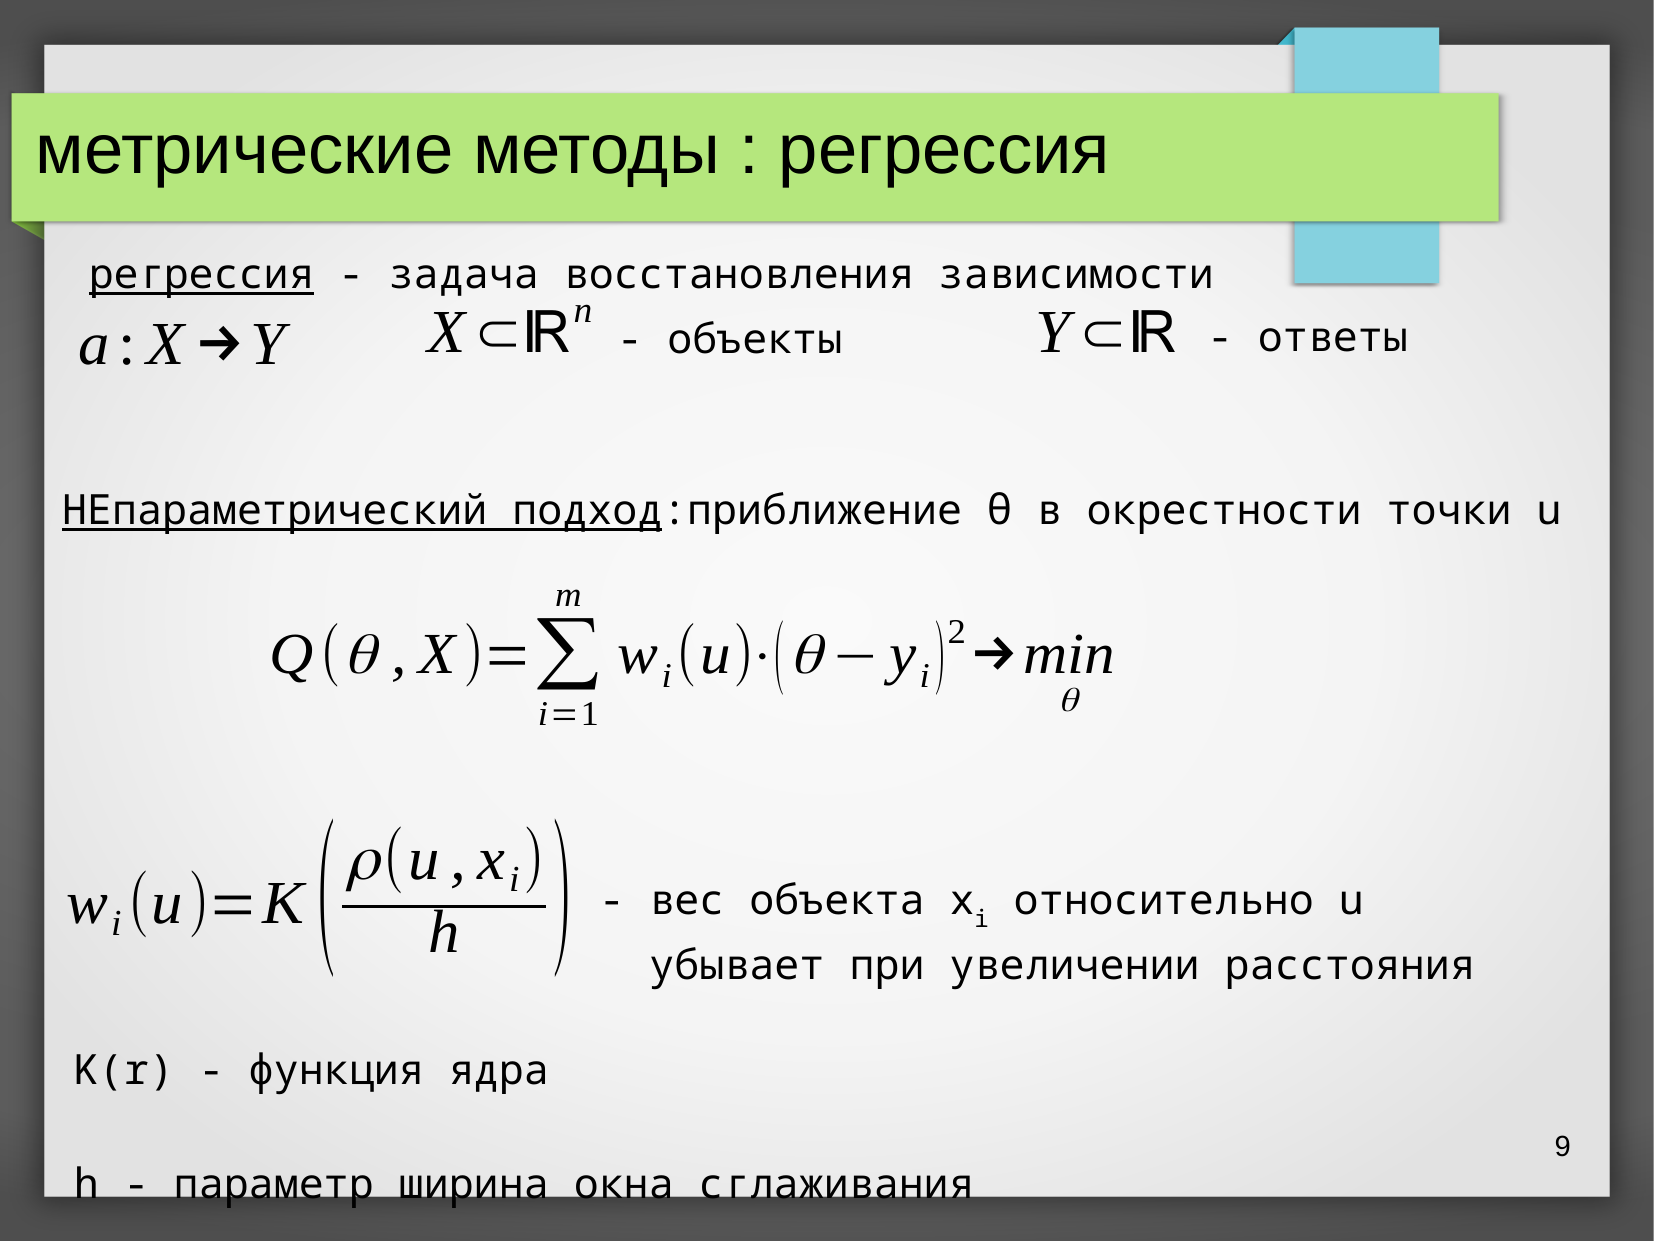

# метрические методы : регрессия
регрессия - задача восстановления зависимости
- ответы
- объекты
НЕпараметрический подход:приближение θ в окрестности точки u
- вес объекта xi относительно u
 убывает при увеличении расстояния
K(r) - функция ядра
h - параметр ширина окна сглаживания
9